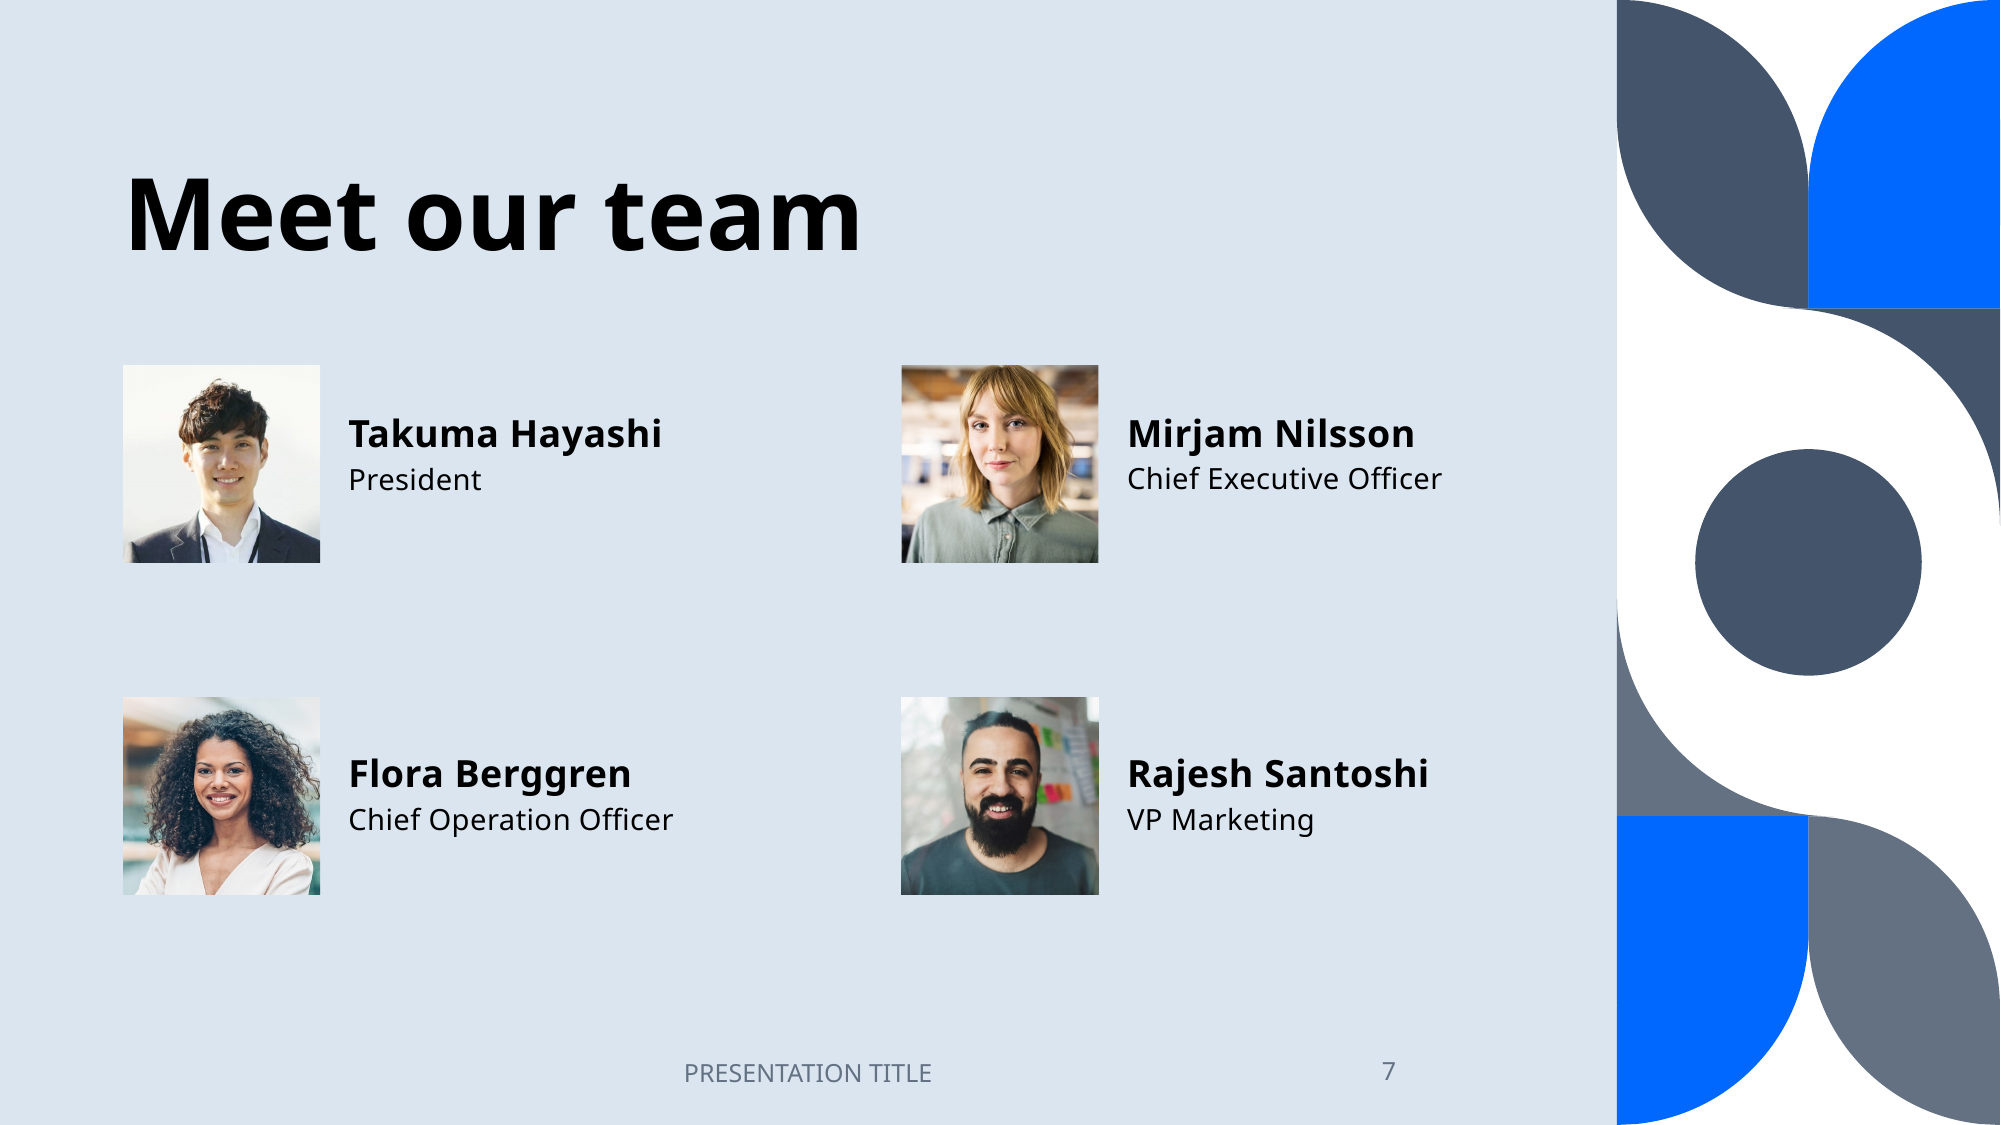

# Meet our team
Mirjam Nilsson
Takuma Hayashi
Chief Executive Officer
President
Flora Berggren
Rajesh Santoshi
Chief Operation Officer
VP Marketing
PRESENTATION TITLE